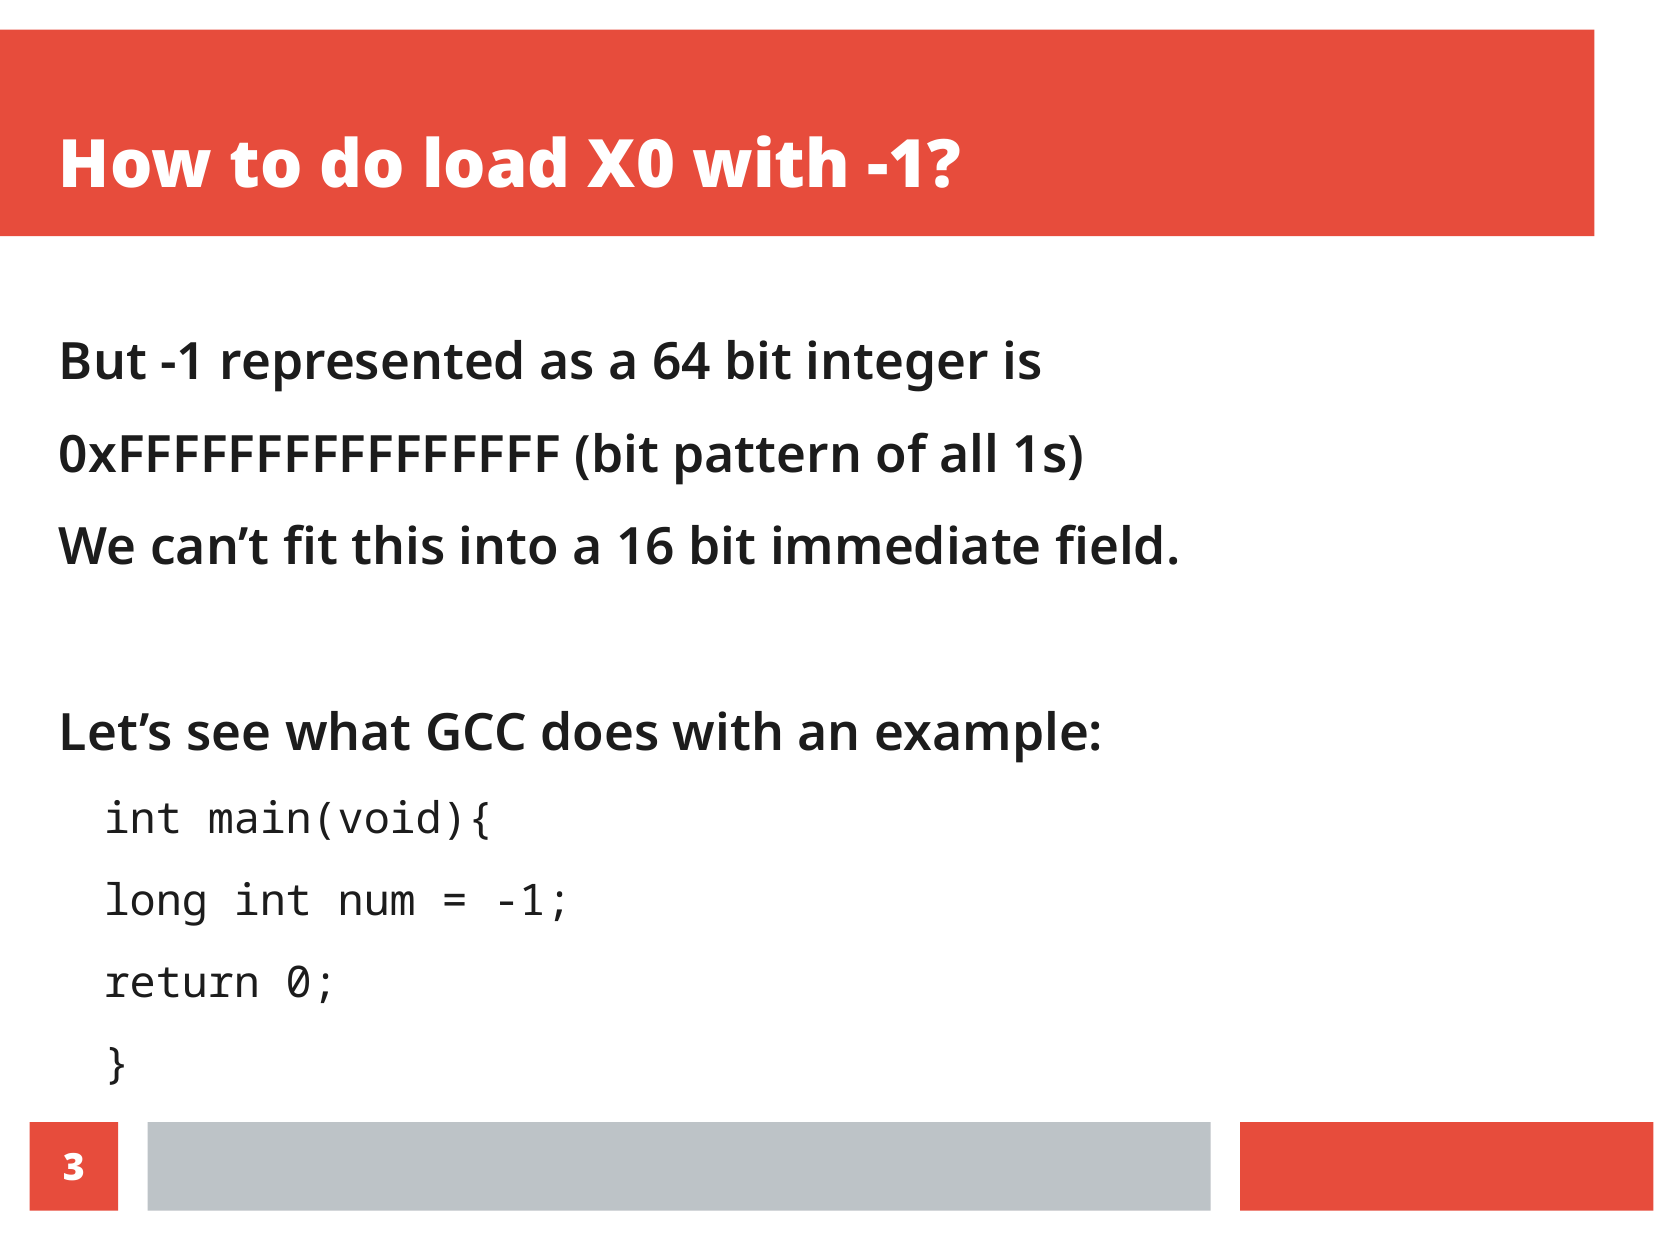

# How to do load X0 with -1?
But -1 represented as a 64 bit integer is
0xFFFFFFFFFFFFFFFF (bit pattern of all 1s)
We can’t fit this into a 16 bit immediate field.
Let’s see what GCC does with an example:
int main(void){
long int num = -1;
return 0;
}
3